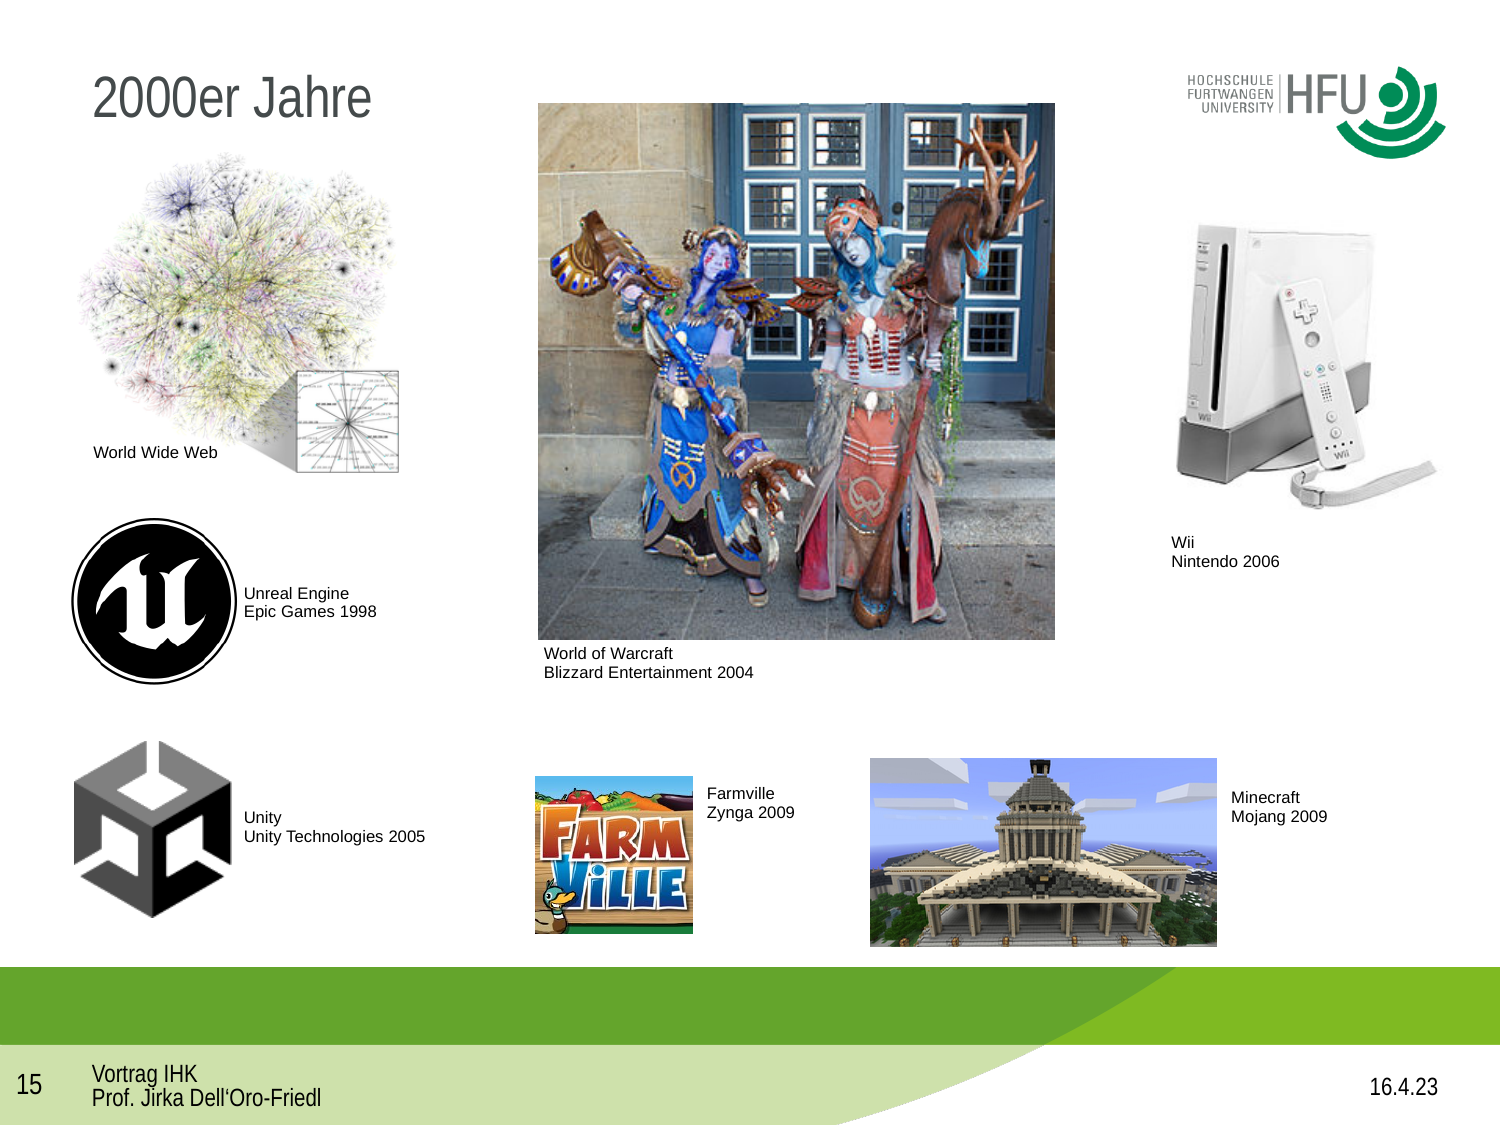

# 2000er Jahre
World Wide Web
Wii
Nintendo 2006
Unreal Engine
Epic Games 1998
World of Warcraft
Blizzard Entertainment 2004
Farmville
Zynga 2009
Minecraft
Mojang 2009
Unity
Unity Technologies 2005